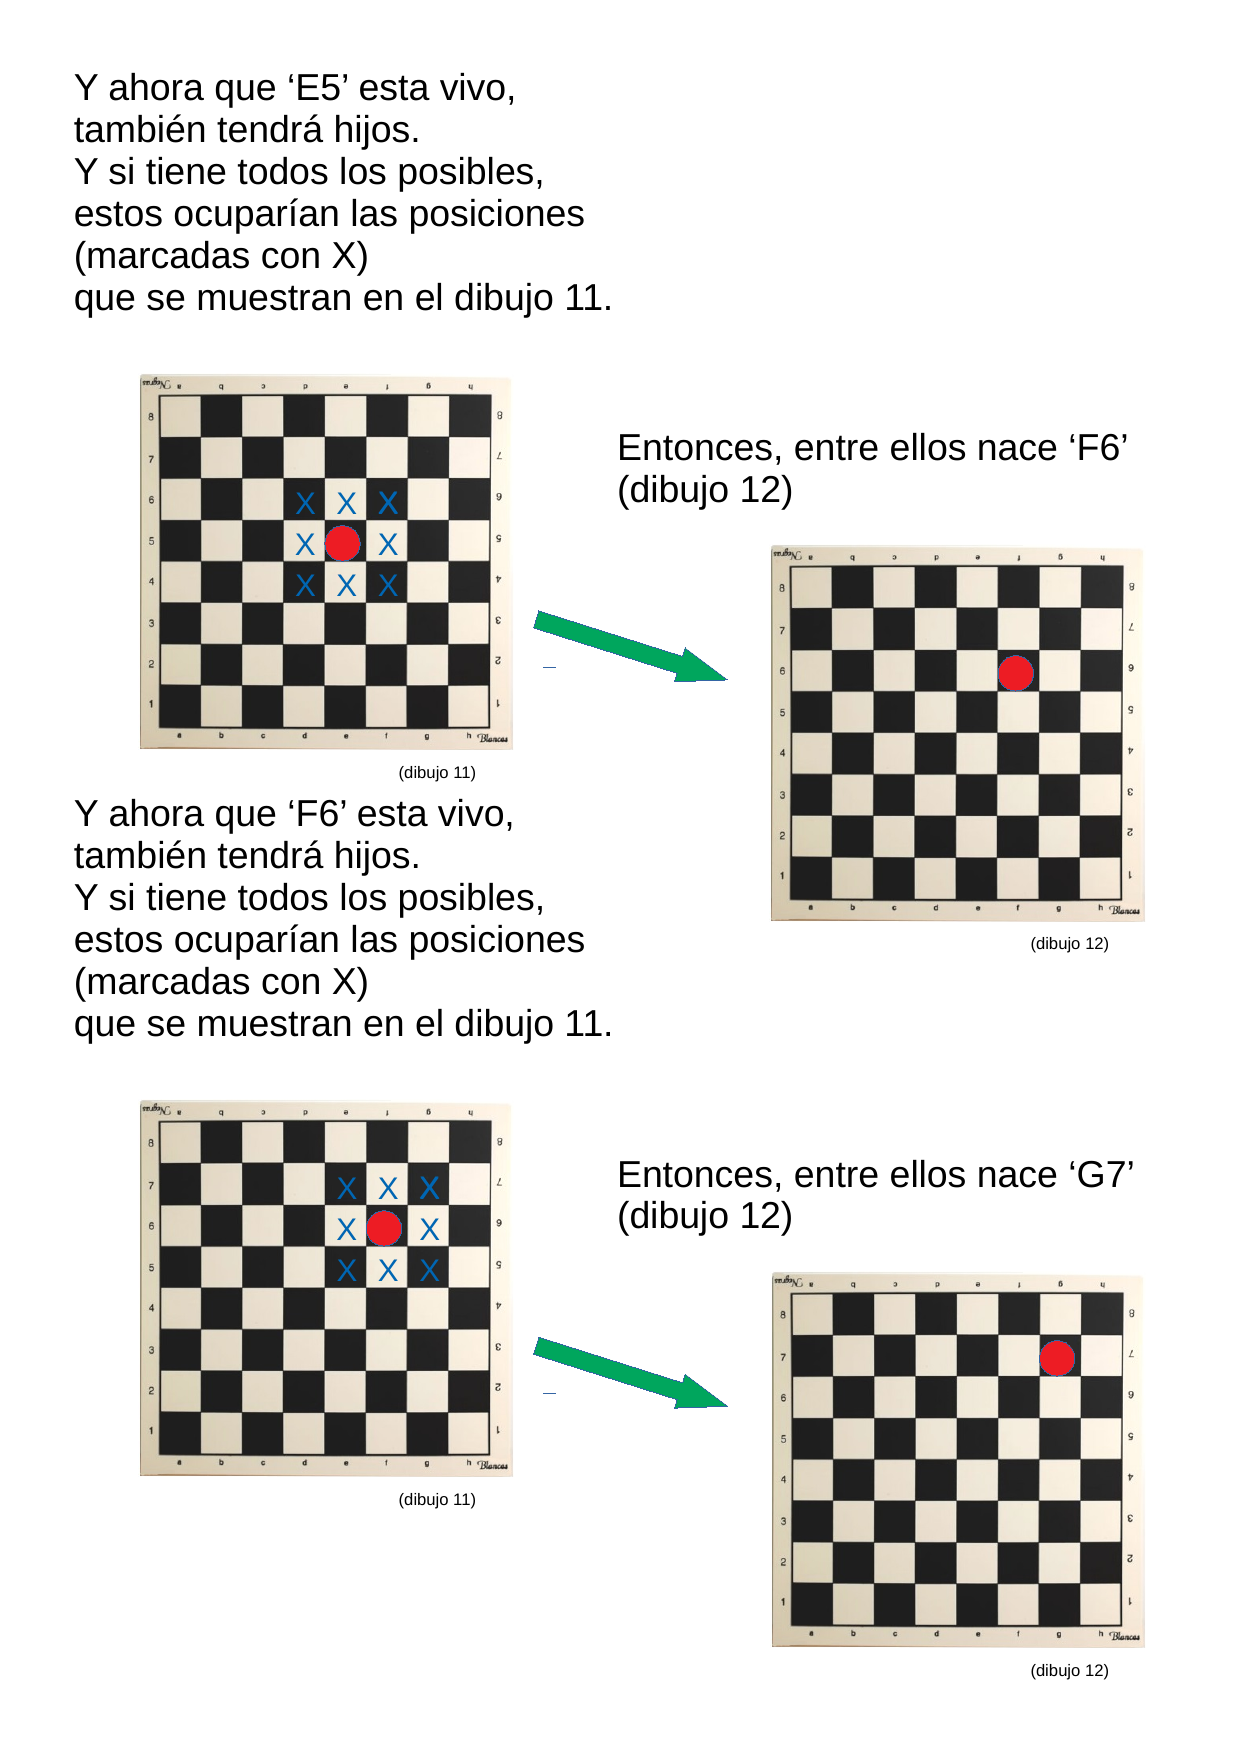

Y ahora que ‘E5’ esta vivo,
también tendrá hijos.
Y si tiene todos los posibles,
estos ocuparían las posiciones (marcadas con X)
que se muestran en el dibujo 11.
Entonces, entre ellos nace ‘F6’
(dibujo 12)
X
X
X
X
X
X
X
X
X
(dibujo 11)
Y ahora que ‘F6’ esta vivo,
también tendrá hijos.
Y si tiene todos los posibles,
estos ocuparían las posiciones (marcadas con X)
que se muestran en el dibujo 11.
(dibujo 12)
Entonces, entre ellos nace ‘G7’
(dibujo 12)
X
X
X
X
X
X
X
X
X
(dibujo 11)
(dibujo 12)